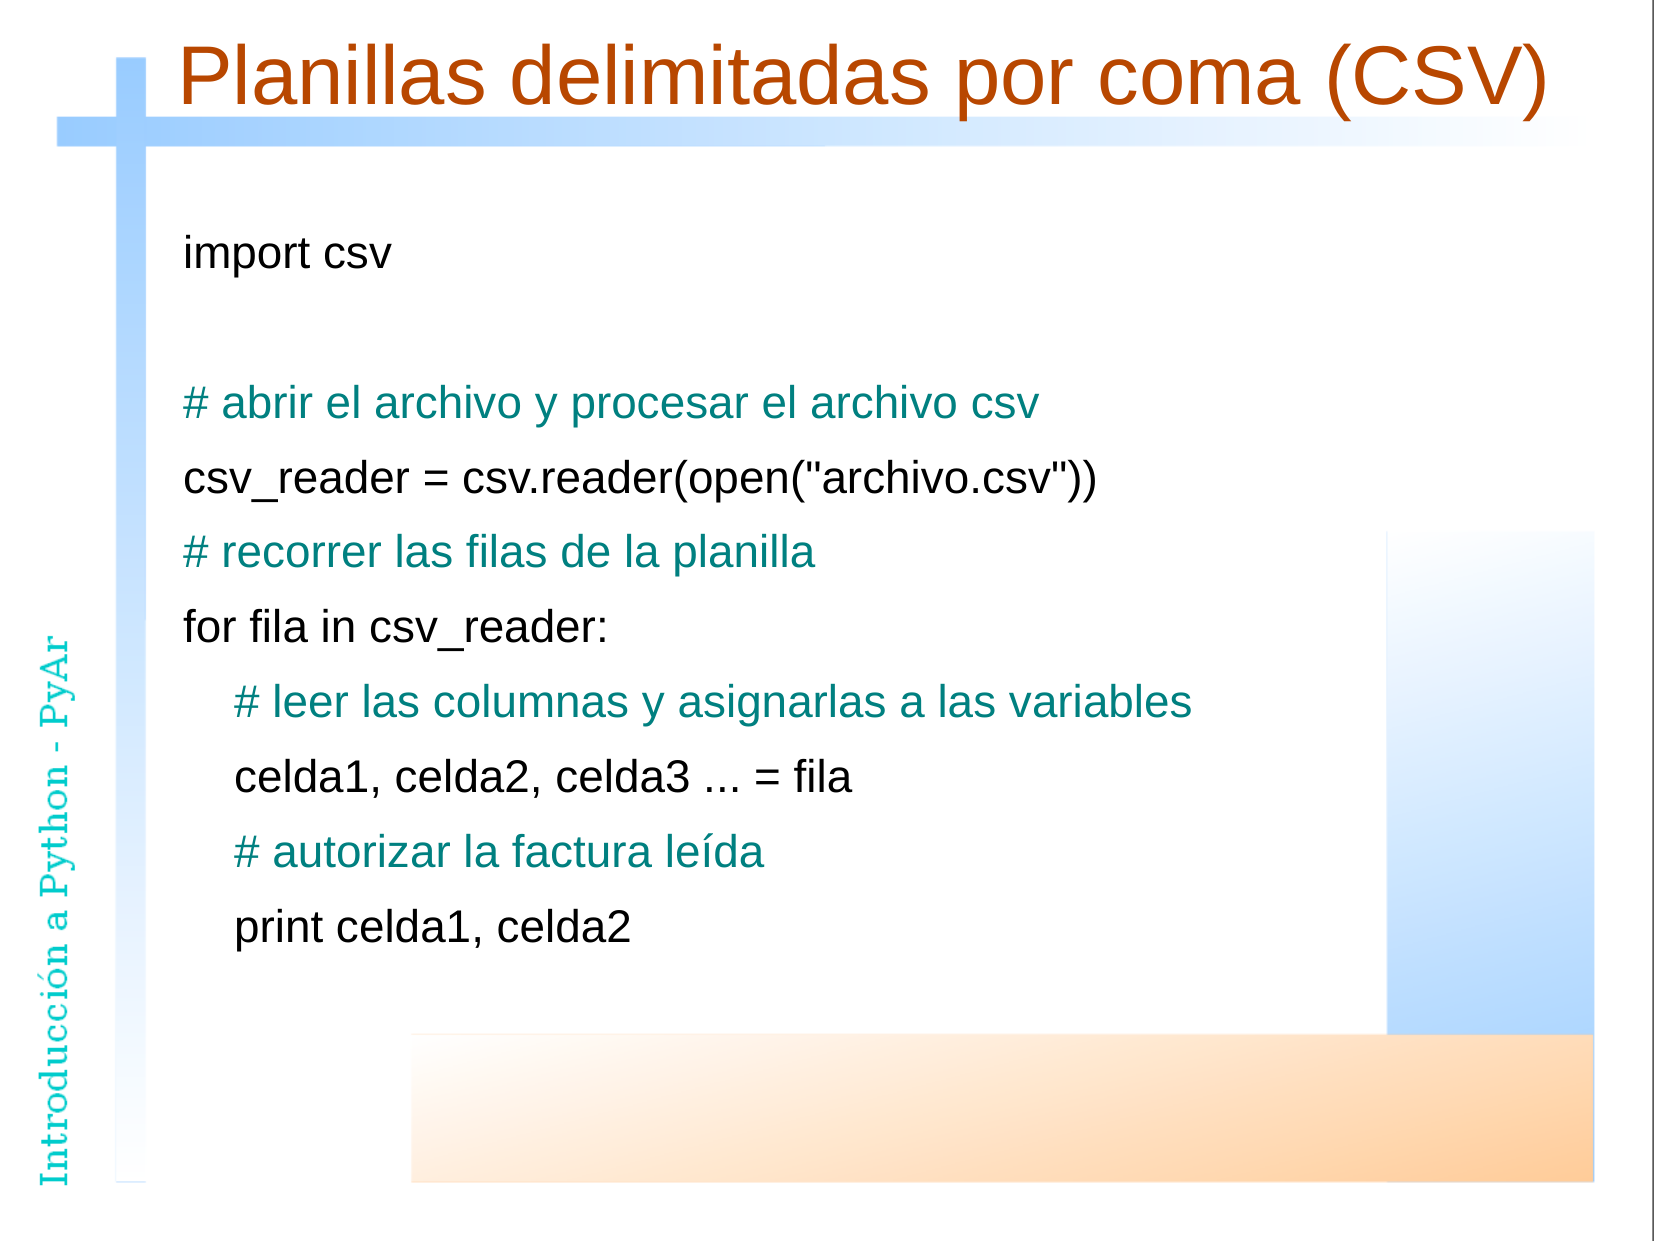

# Planillas delimitadas por coma (CSV)
import csv
# abrir el archivo y procesar el archivo csv
csv_reader = csv.reader(open("archivo.csv"))
# recorrer las filas de la planilla
for fila in csv_reader:
 # leer las columnas y asignarlas a las variables
 celda1, celda2, celda3 ... = fila
 # autorizar la factura leída
 print celda1, celda2